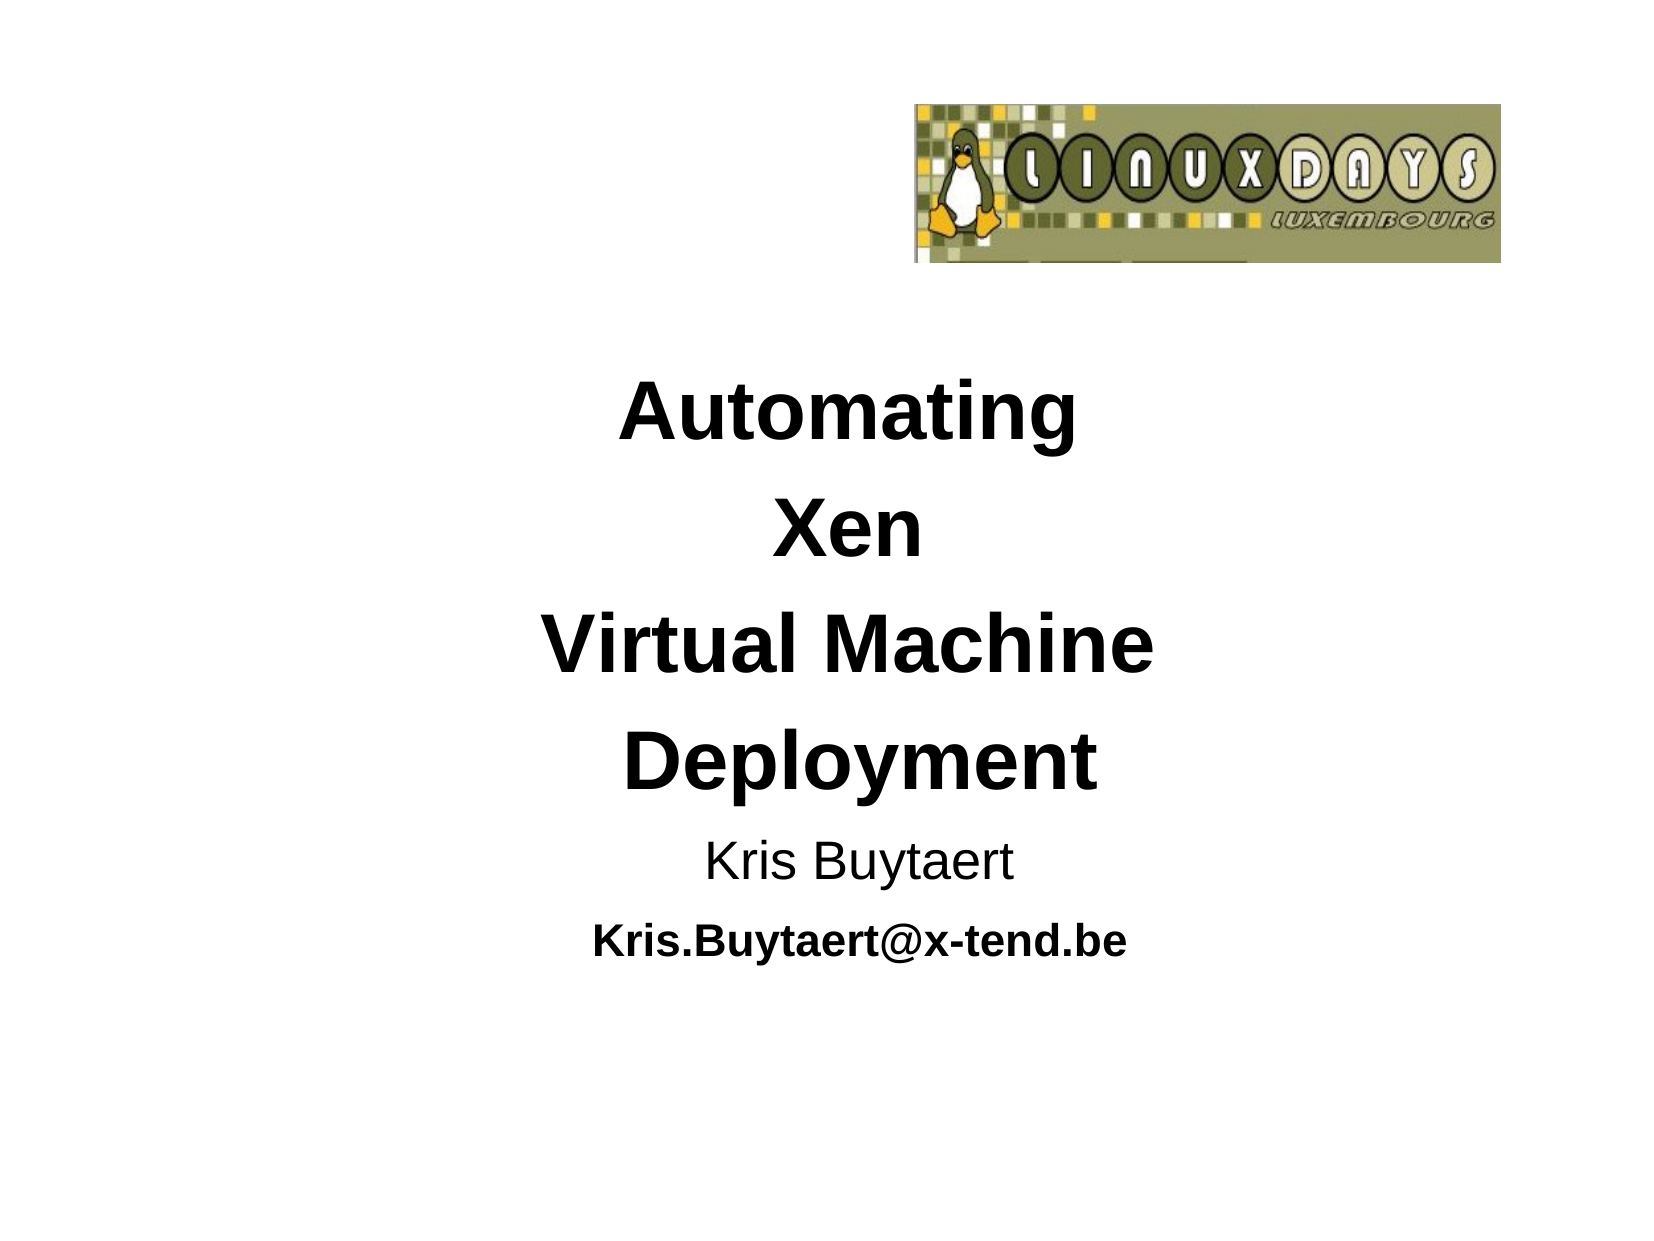

Automating
Xen
Virtual Machine
Deployment
Kris Buytaert
Kris.Buytaert@x-tend.be